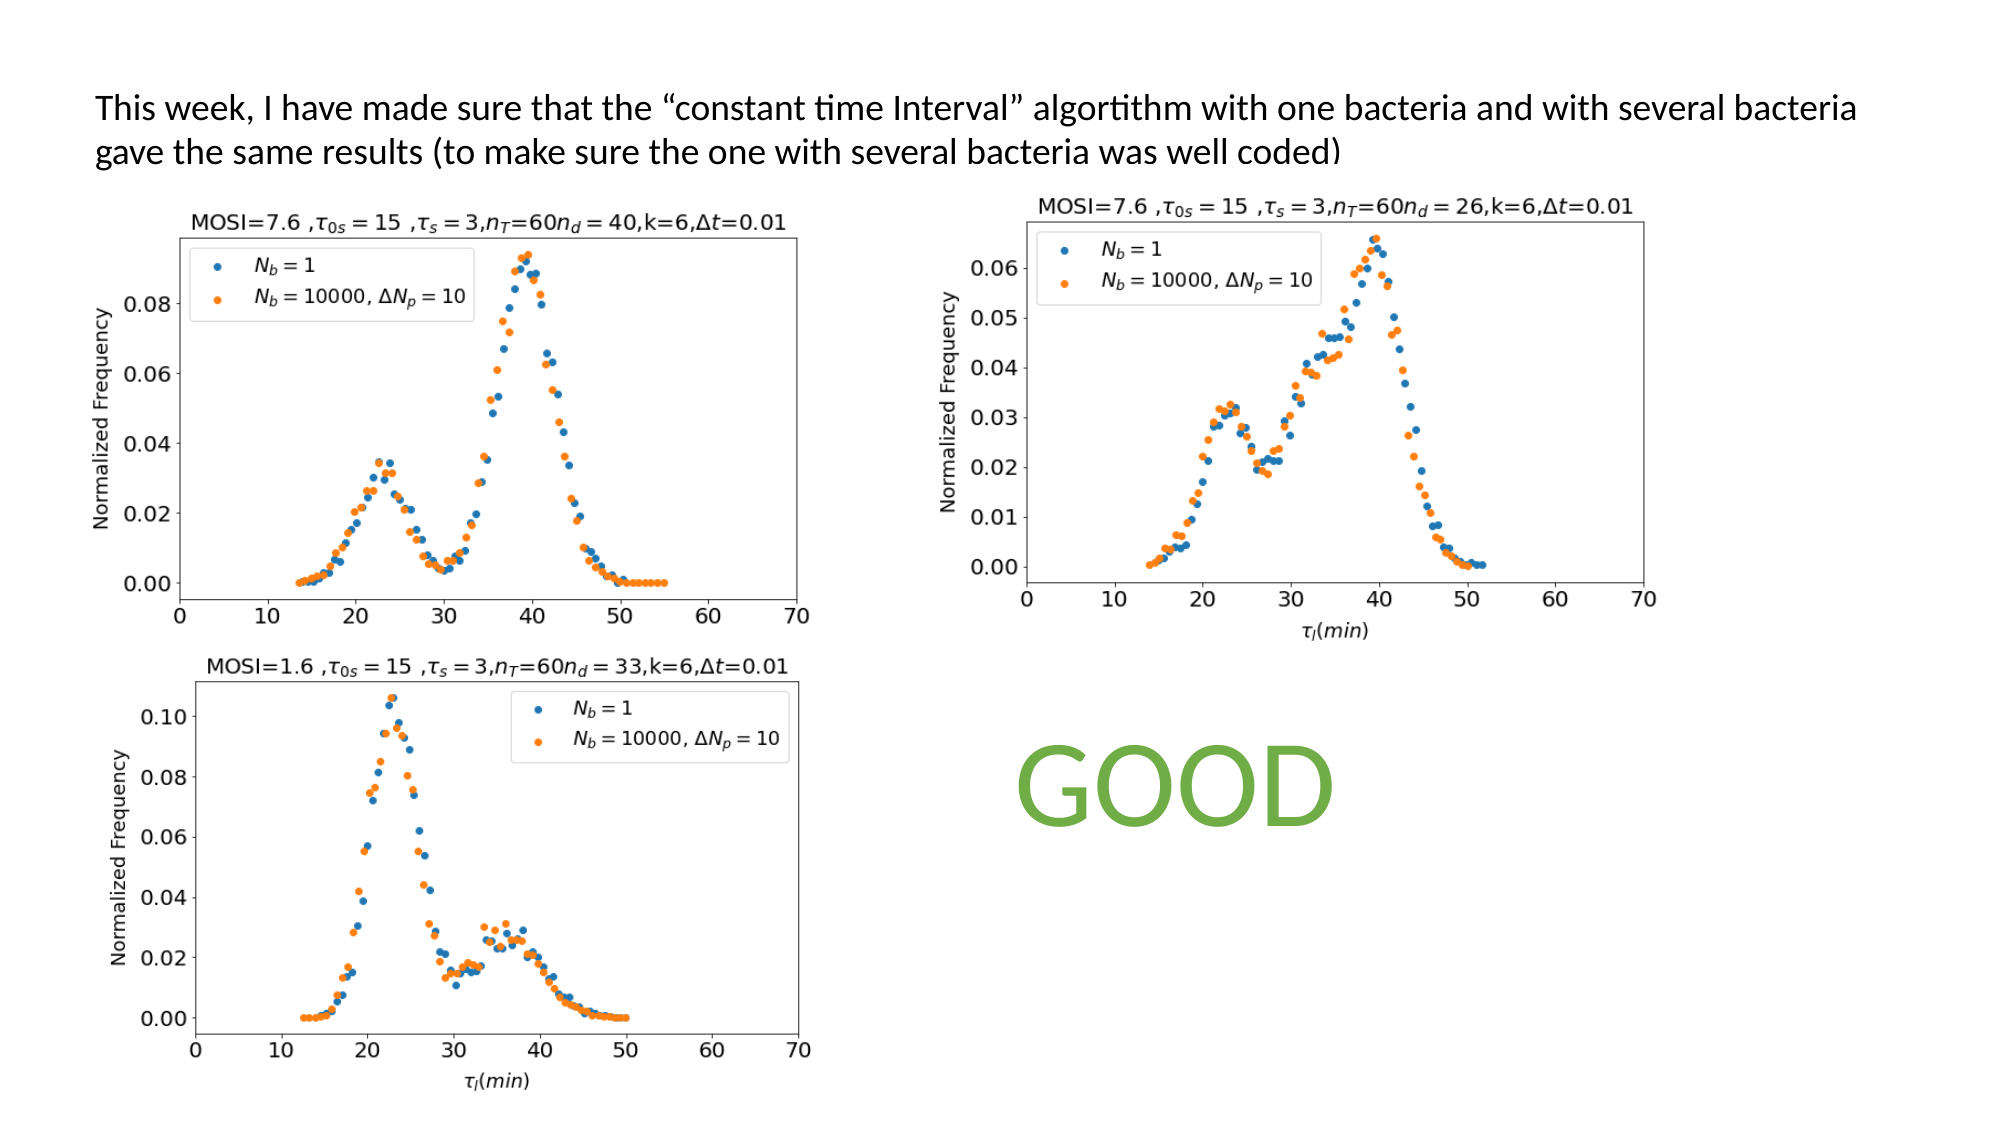

This week, I have made sure that the “constant time Interval” algortithm with one bacteria and with several bacteria gave the same results (to make sure the one with several bacteria was well coded)
GOOD